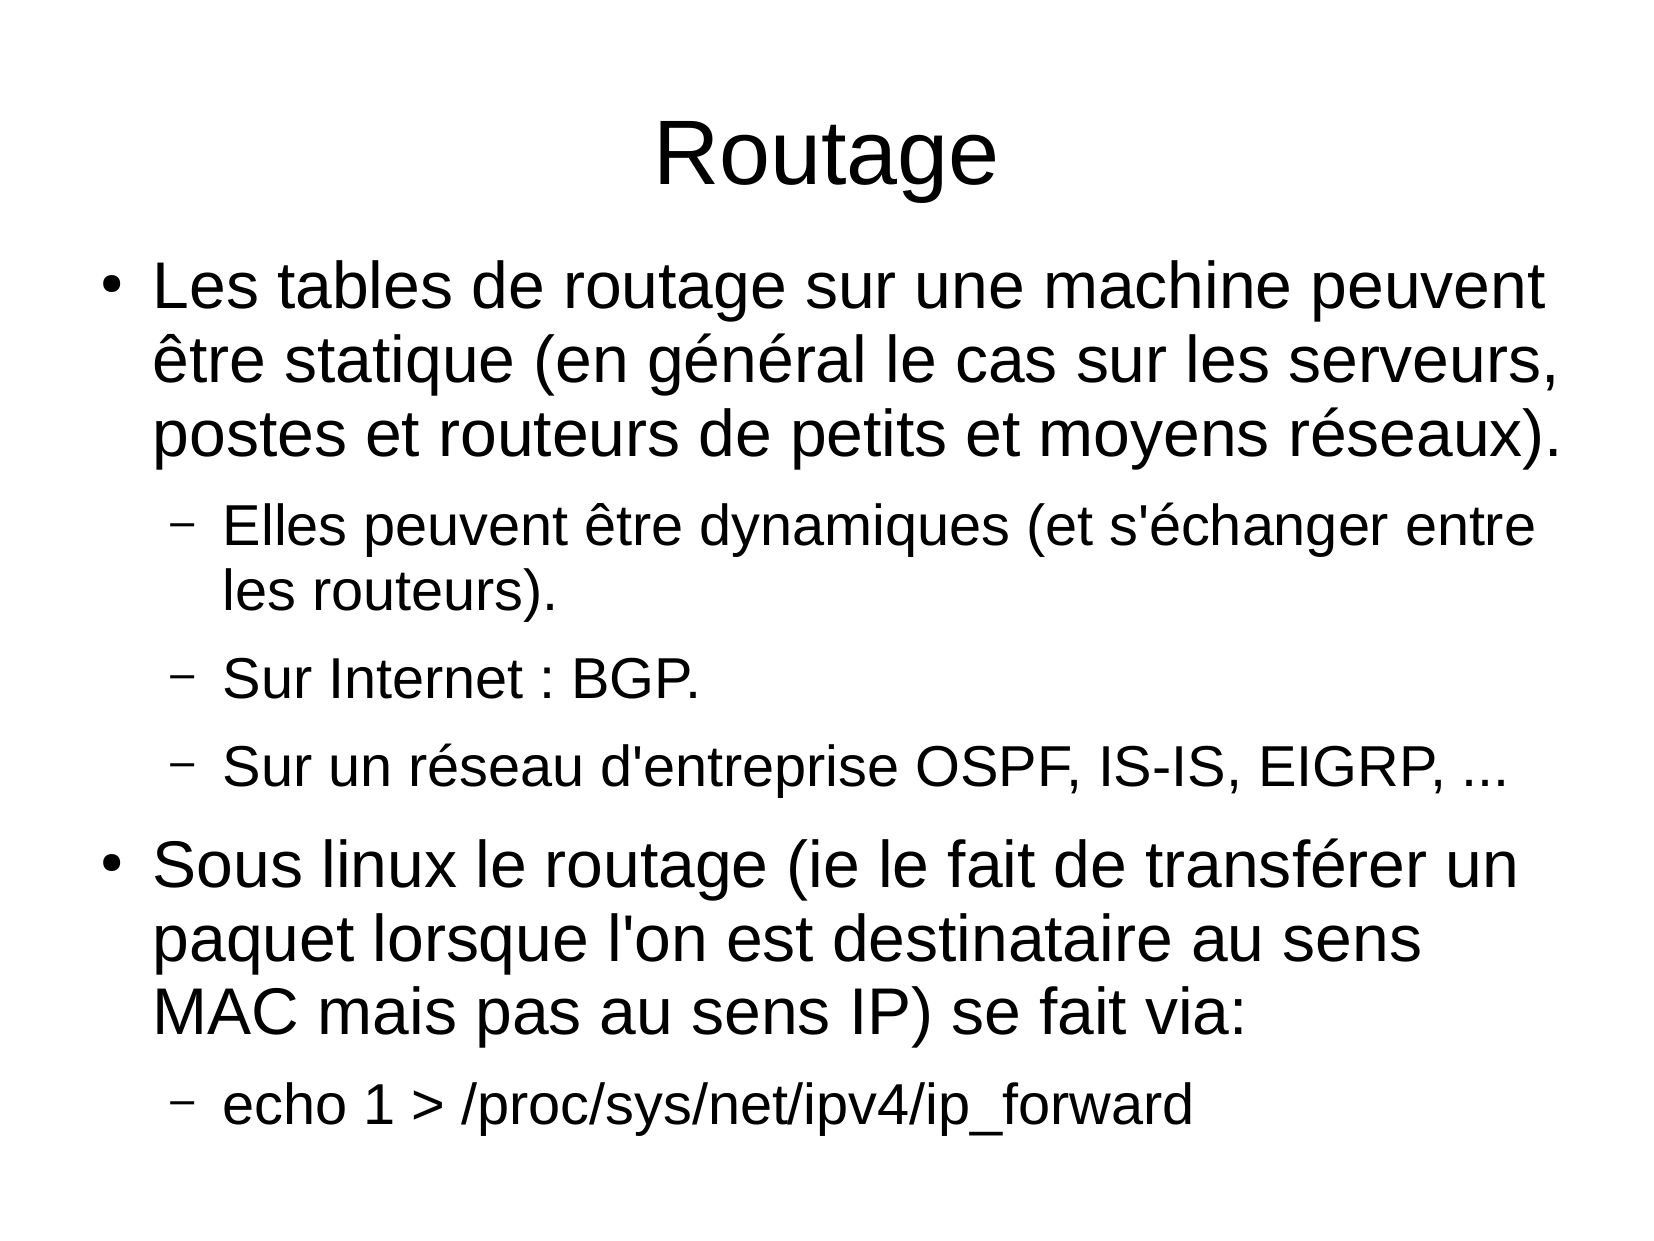

# Routage
Les tables de routage sur une machine peuvent être statique (en général le cas sur les serveurs, postes et routeurs de petits et moyens réseaux).
Elles peuvent être dynamiques (et s'échanger entre les routeurs).
Sur Internet : BGP.
Sur un réseau d'entreprise OSPF, IS-IS, EIGRP, ...
Sous linux le routage (ie le fait de transférer un paquet lorsque l'on est destinataire au sens MAC mais pas au sens IP) se fait via:
echo 1 > /proc/sys/net/ipv4/ip_forward